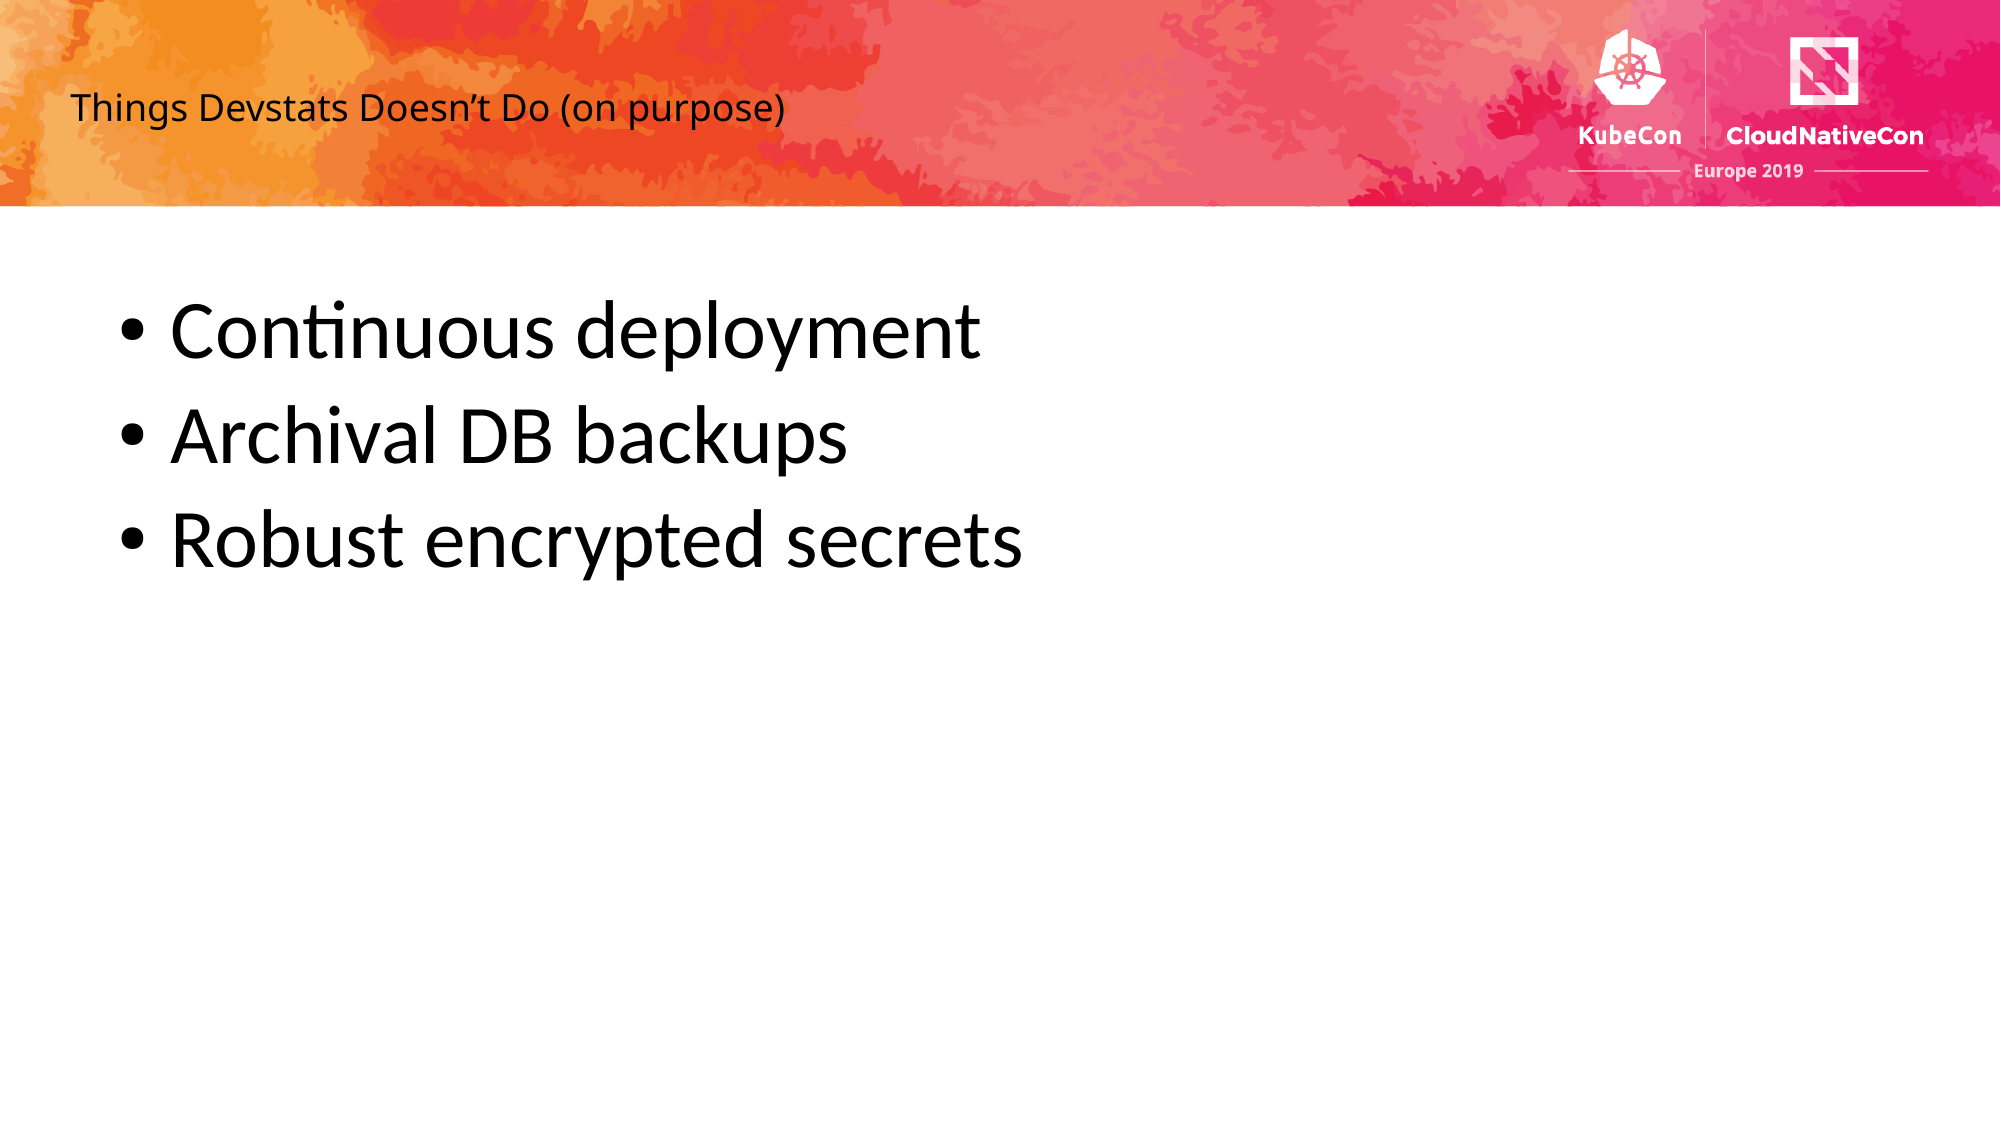

# Things Devstats Doesn’t Do (on purpose)
Continuous deployment
Archival DB backups
Robust encrypted secrets